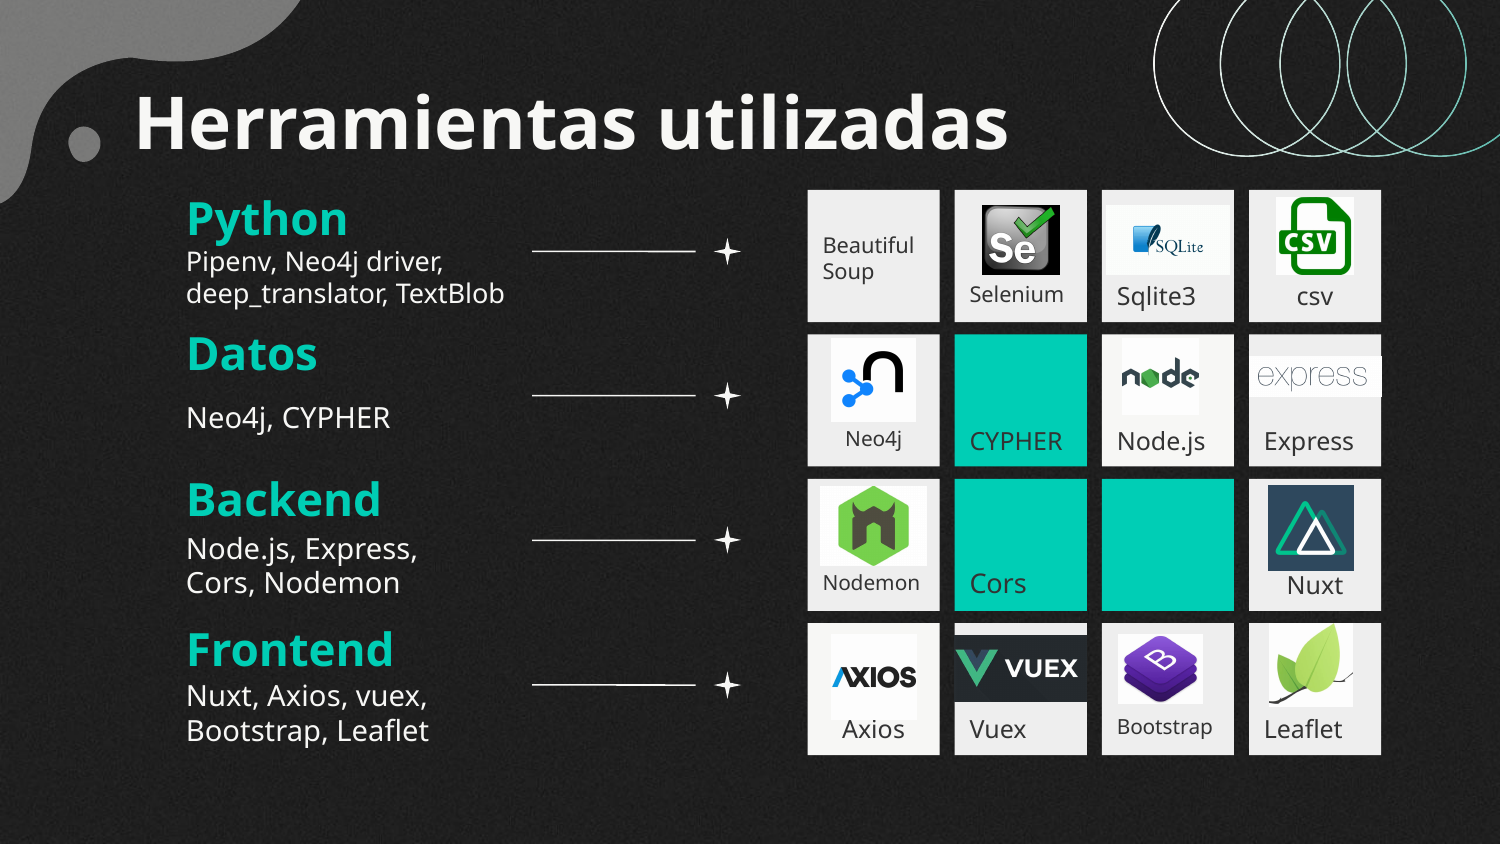

# Herramientas utilizadas
Beautiful
Soup
Selenium
Sqlite3
csv
Python
Pipenv, Neo4j driver, deep_translator, TextBlob
Datos
Neo4j
CYPHER
Node.js
Express
Neo4j, CYPHER
Backend
Nodemon
Cors
Nuxt
Node.js, Express, Cors, Nodemon
Frontend
Axios
14
Vuex
Bootstrap
Leaflet
Nuxt, Axios, vuex, Bootstrap, Leaflet